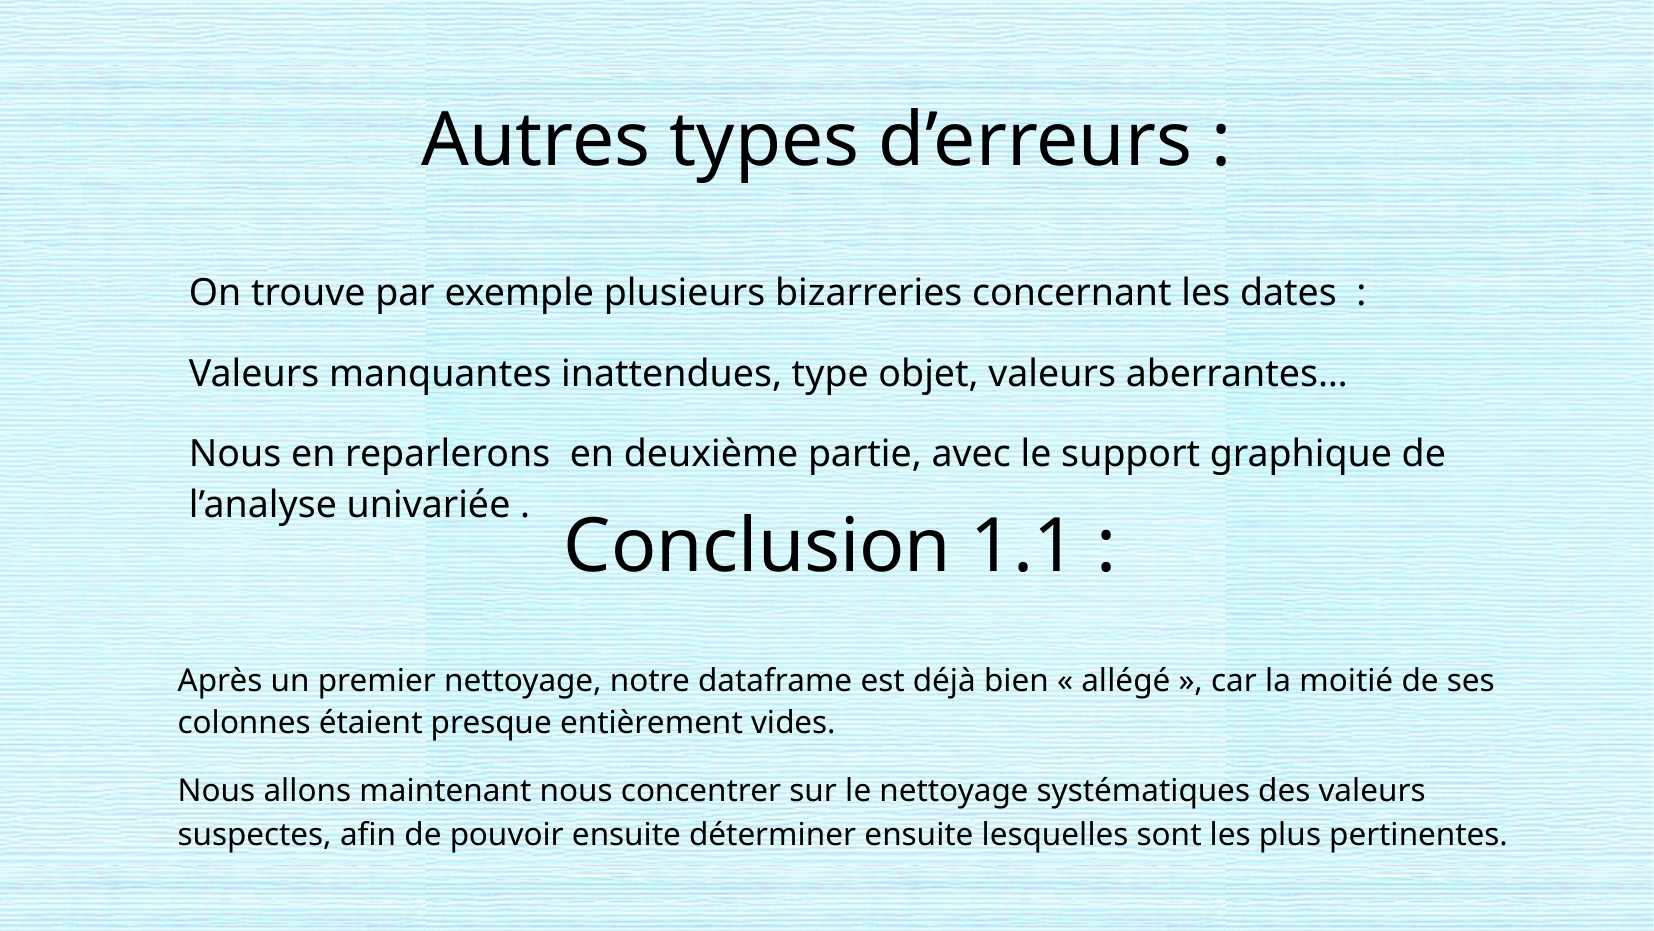

# Autres types d’erreurs :
On trouve par exemple plusieurs bizarreries concernant les dates  :
Valeurs manquantes inattendues, type objet, valeurs aberrantes…
Nous en reparlerons en deuxième partie, avec le support graphique de l’analyse univariée .
Conclusion 1.1 :
Après un premier nettoyage, notre dataframe est déjà bien « allégé », car la moitié de ses colonnes étaient presque entièrement vides.
Nous allons maintenant nous concentrer sur le nettoyage systématiques des valeurs suspectes, afin de pouvoir ensuite déterminer ensuite lesquelles sont les plus pertinentes.